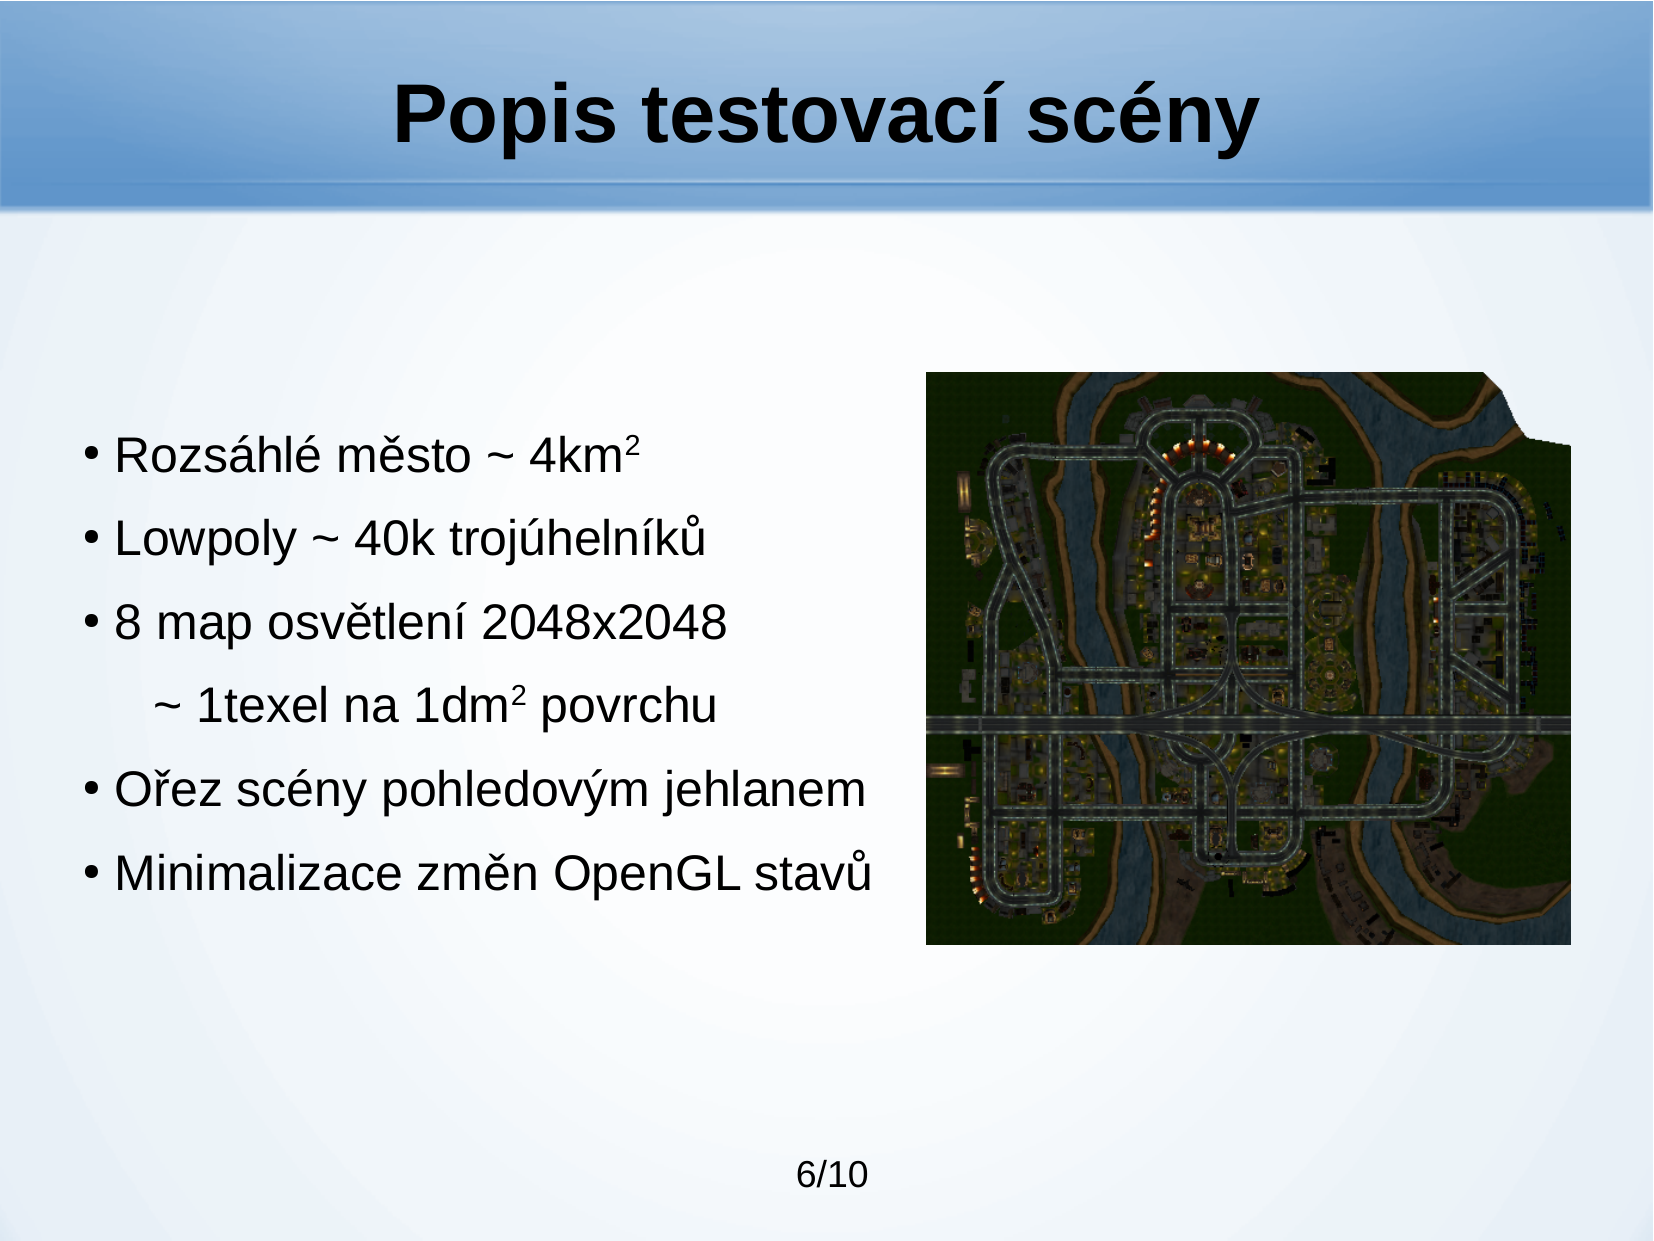

# Popis testovací scény
 Rozsáhlé město ~ 4km2
 Lowpoly ~ 40k trojúhelníků
 8 map osvětlení 2048x2048
~ 1texel na 1dm2 povrchu
 Ořez scény pohledovým jehlanem
 Minimalizace změn OpenGL stavů